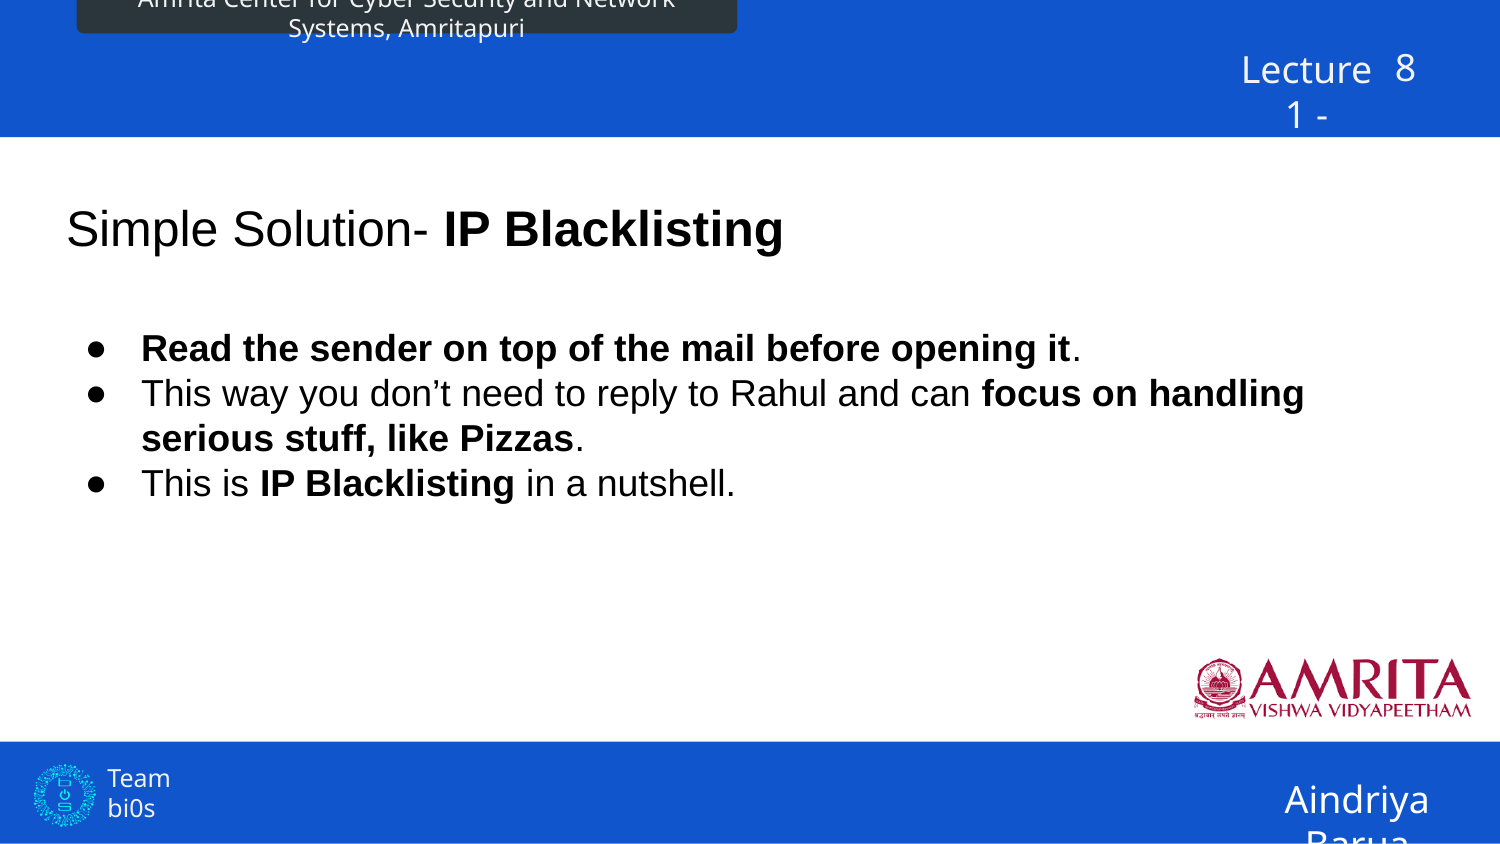

# Simple Solution- IP Blacklisting
Read the sender on top of the mail before opening it.
This way you don’t need to reply to Rahul and can focus on handling serious stuff, like Pizzas.
This is IP Blacklisting in a nutshell.